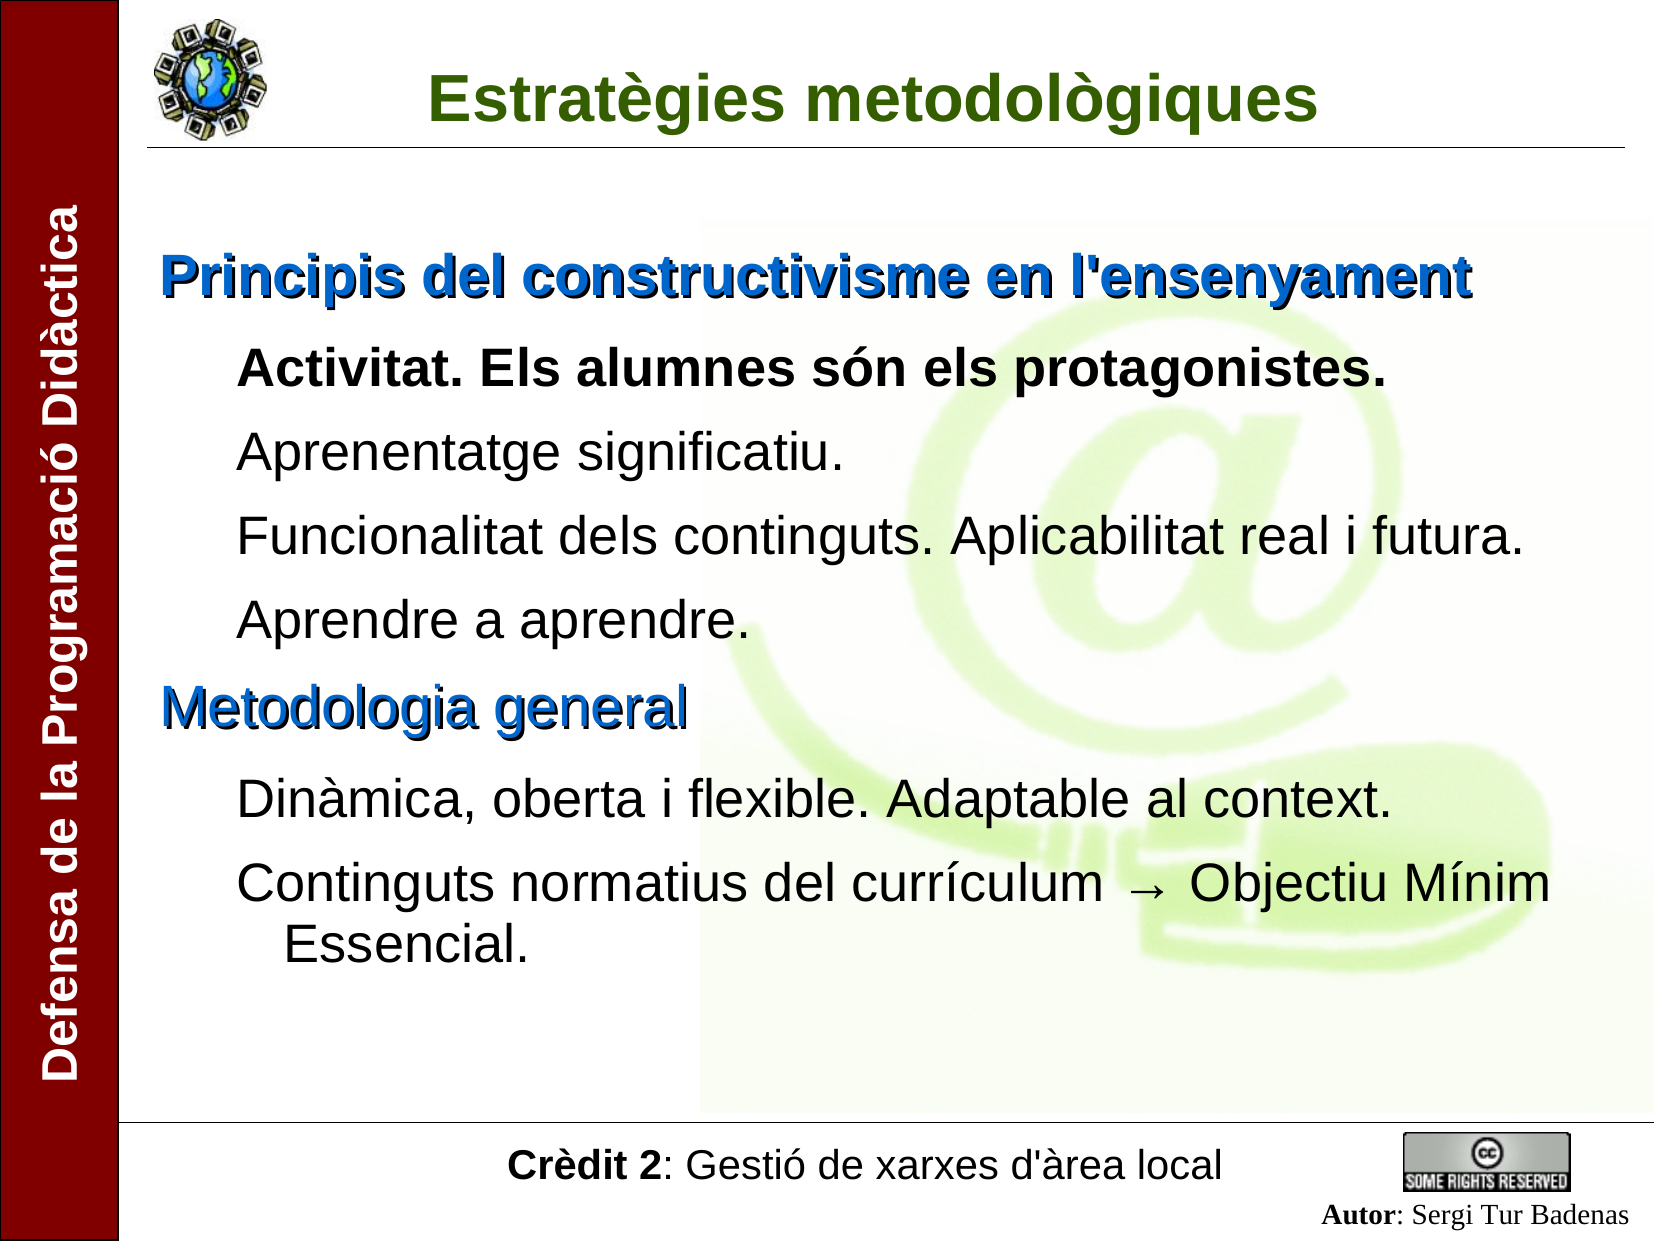

# Estratègies metodològiques
Principis del constructivisme en l'ensenyament
Activitat. Els alumnes són els protagonistes.
Aprenentatge significatiu.
Funcionalitat dels continguts. Aplicabilitat real i futura.
Aprendre a aprendre.
Metodologia general
Dinàmica, oberta i flexible. Adaptable al context.
Continguts normatius del currículum → Objectiu Mínim Essencial.